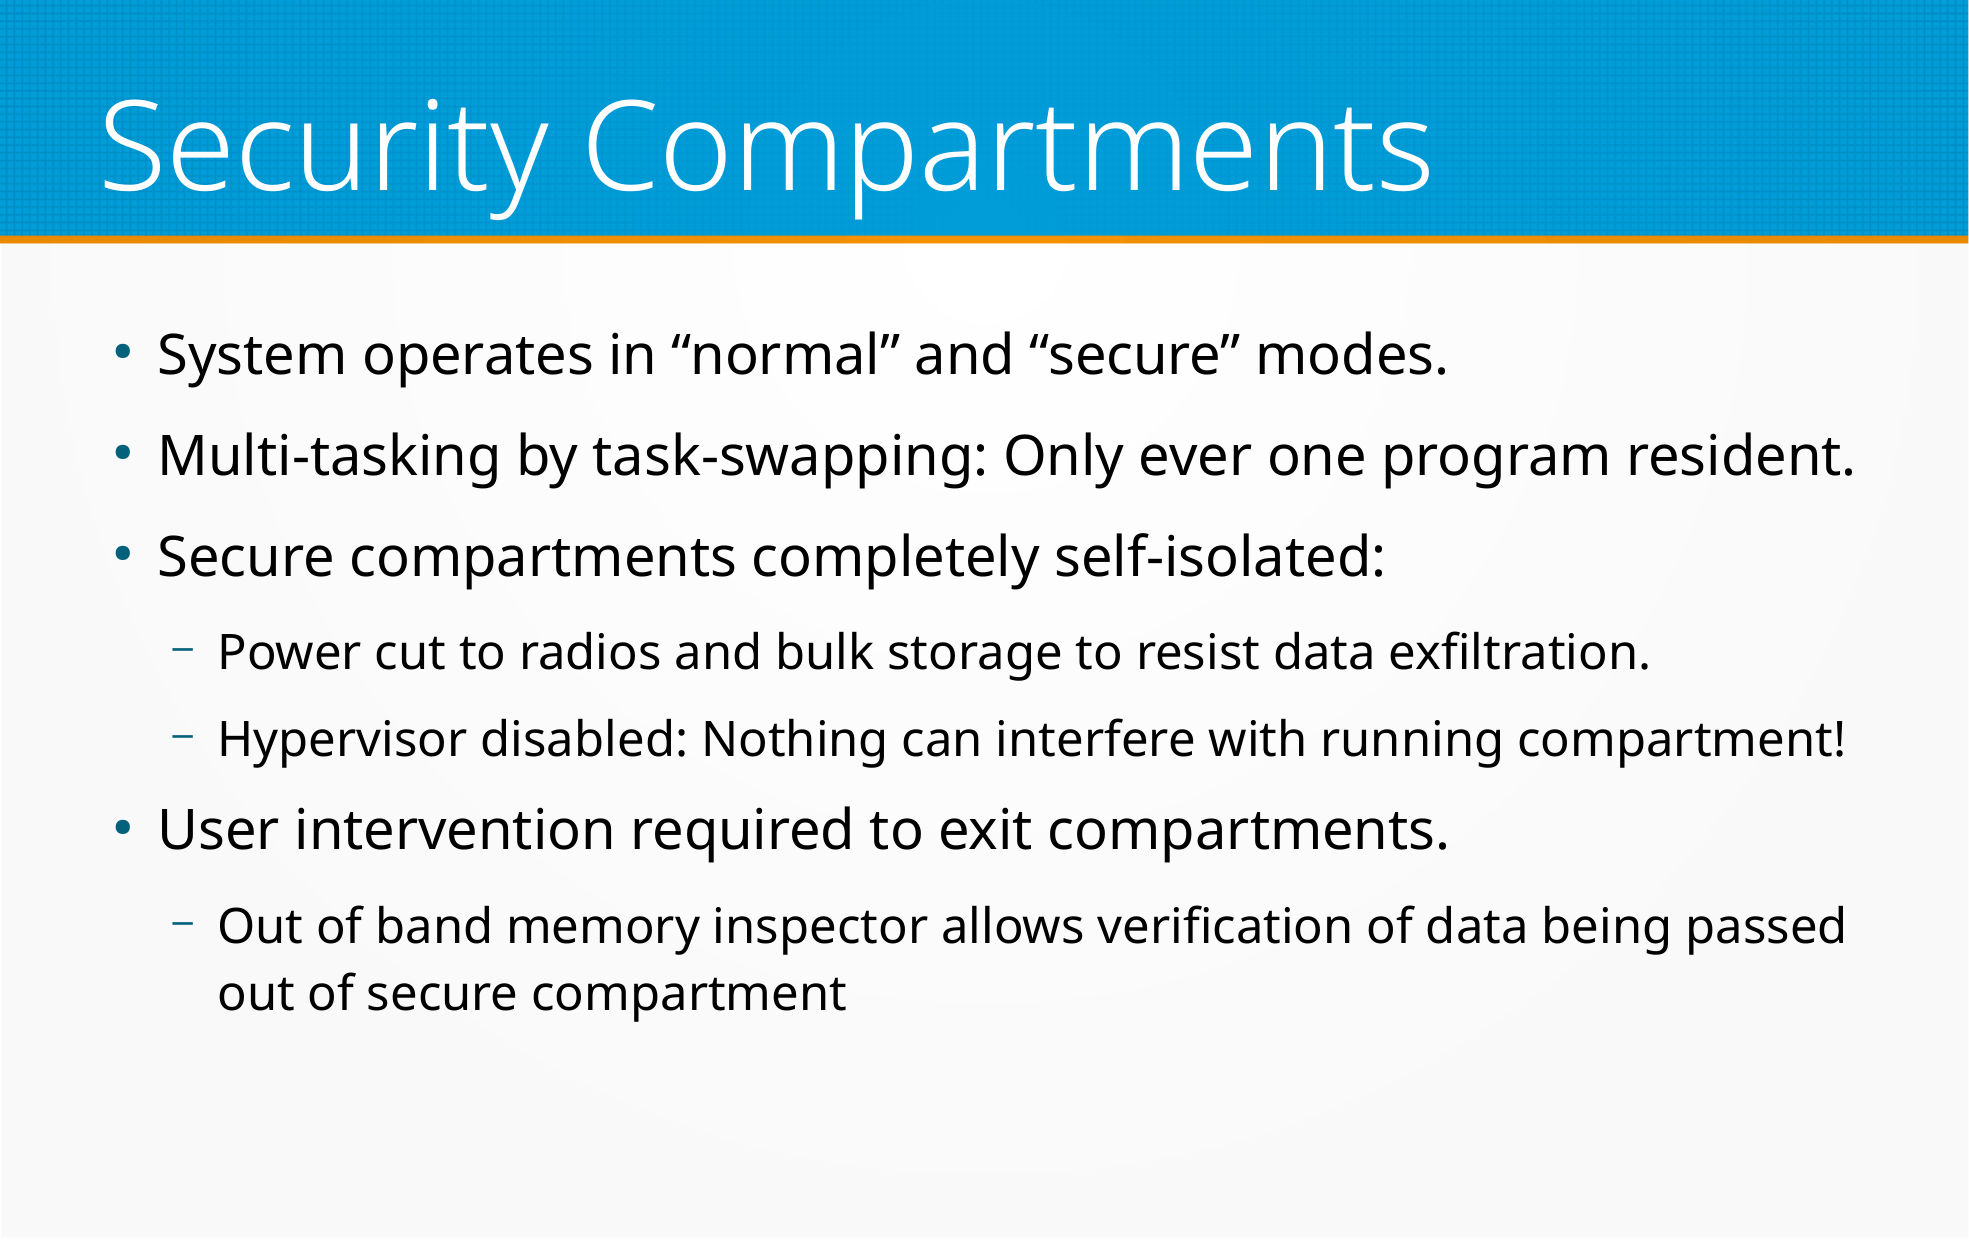

# Security Compartments
System operates in “normal” and “secure” modes.
Multi-tasking by task-swapping: Only ever one program resident.
Secure compartments completely self-isolated:
Power cut to radios and bulk storage to resist data exfiltration.
Hypervisor disabled: Nothing can interfere with running compartment!
User intervention required to exit compartments.
Out of band memory inspector allows verification of data being passed out of secure compartment